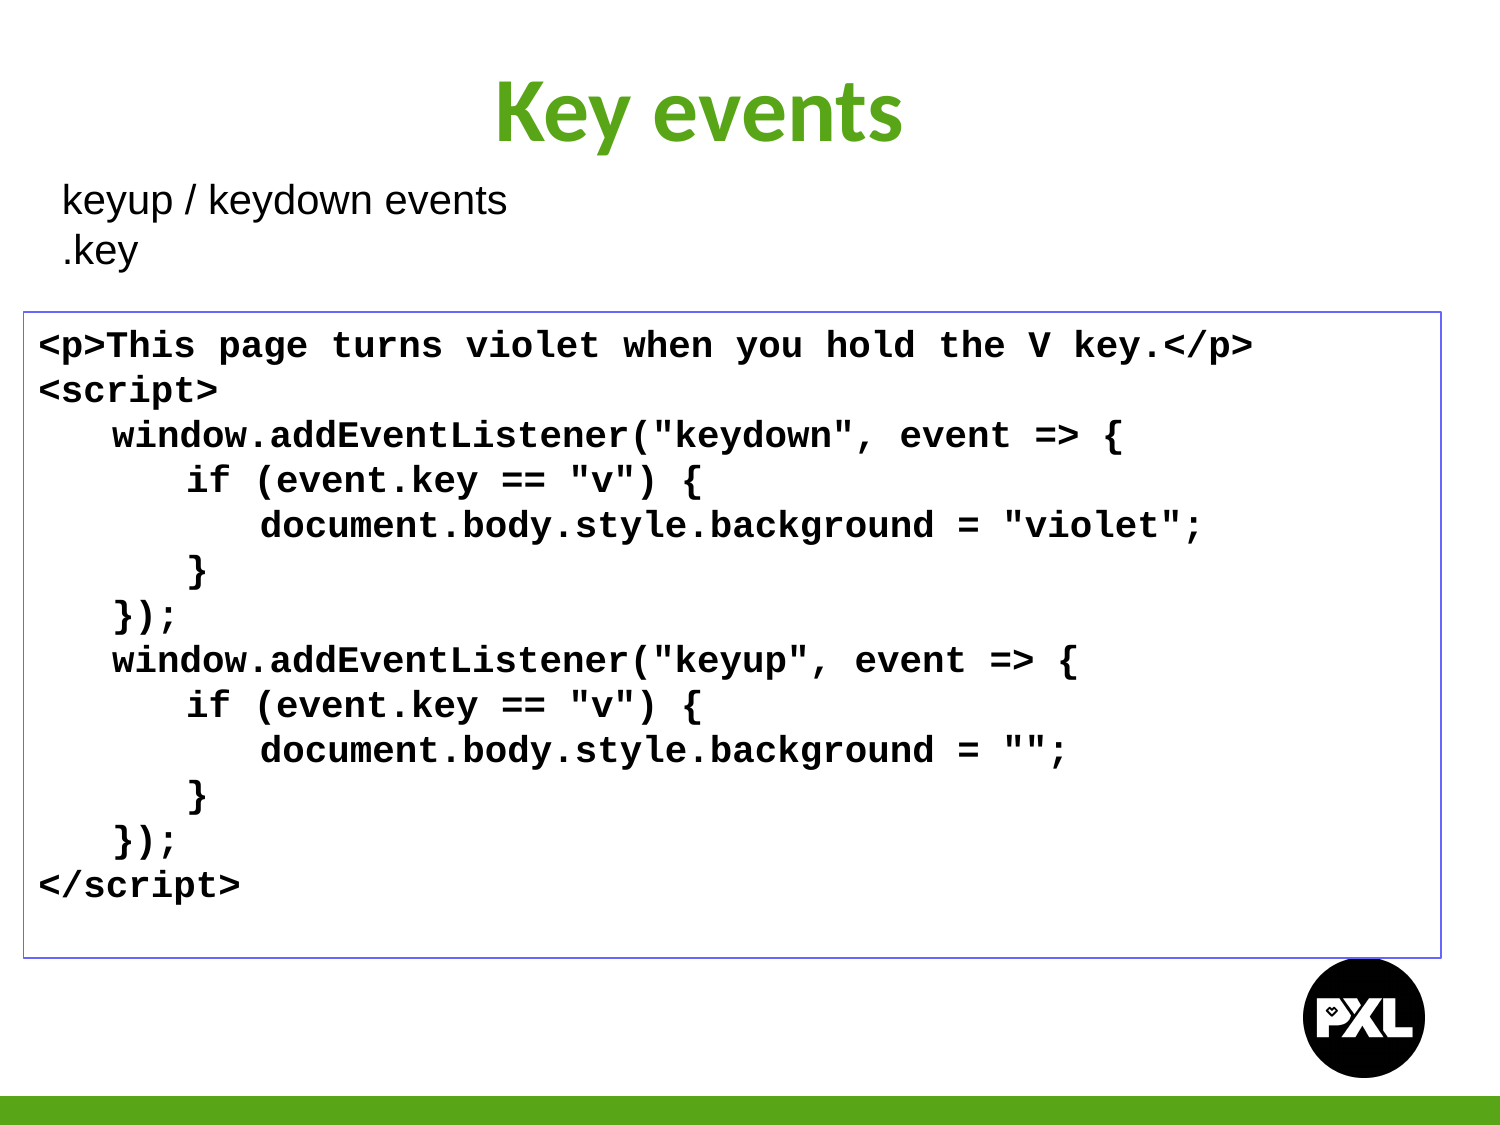

Key events
keyup / keydown events
.key
<p>This page turns violet when you hold the V key.</p>
<script>
	window.addEventListener("keydown", event => {
		if (event.key == "v") {
			document.body.style.background = "violet";
		}
	});
	window.addEventListener("keyup", event => {
		if (event.key == "v") {
			document.body.style.background = "";
		}
	});
</script>